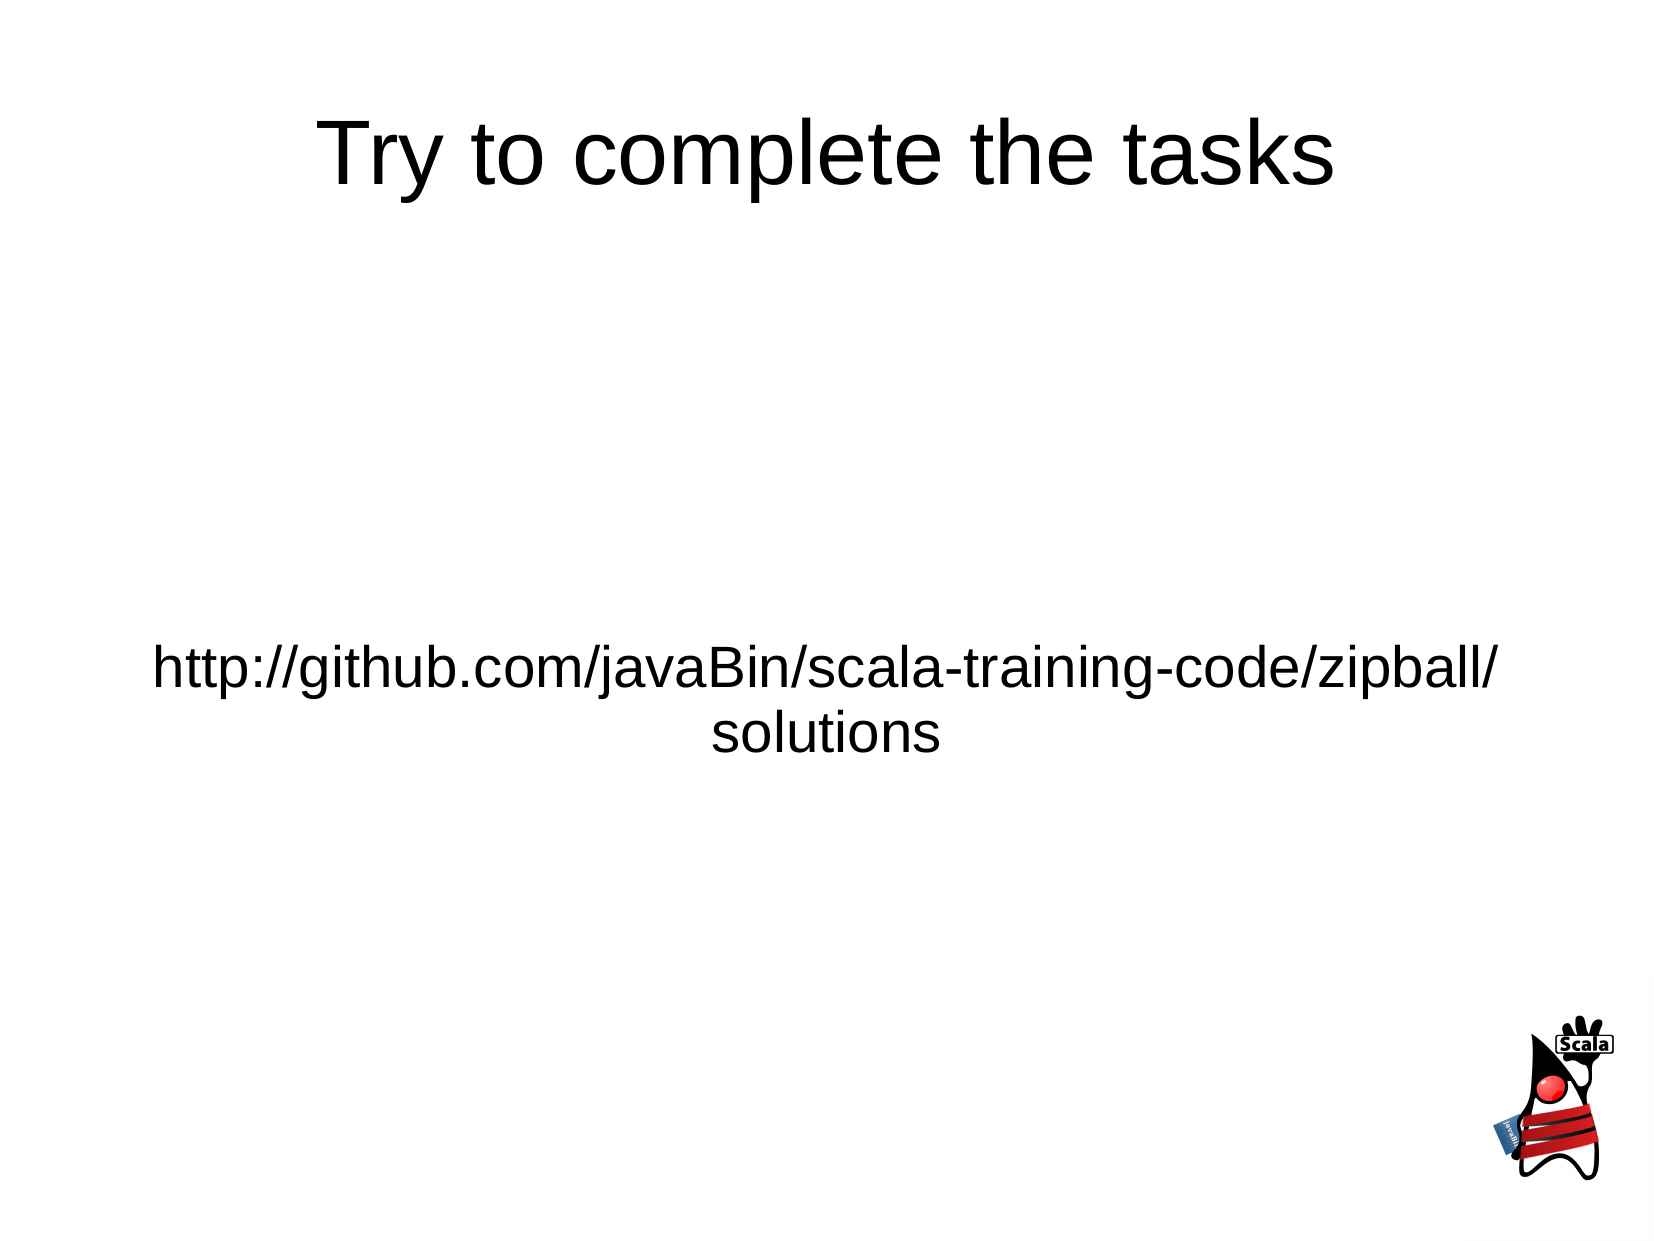

Try to complete the tasks
# http://github.com/javaBin/scala-training-code/zipball/solutions